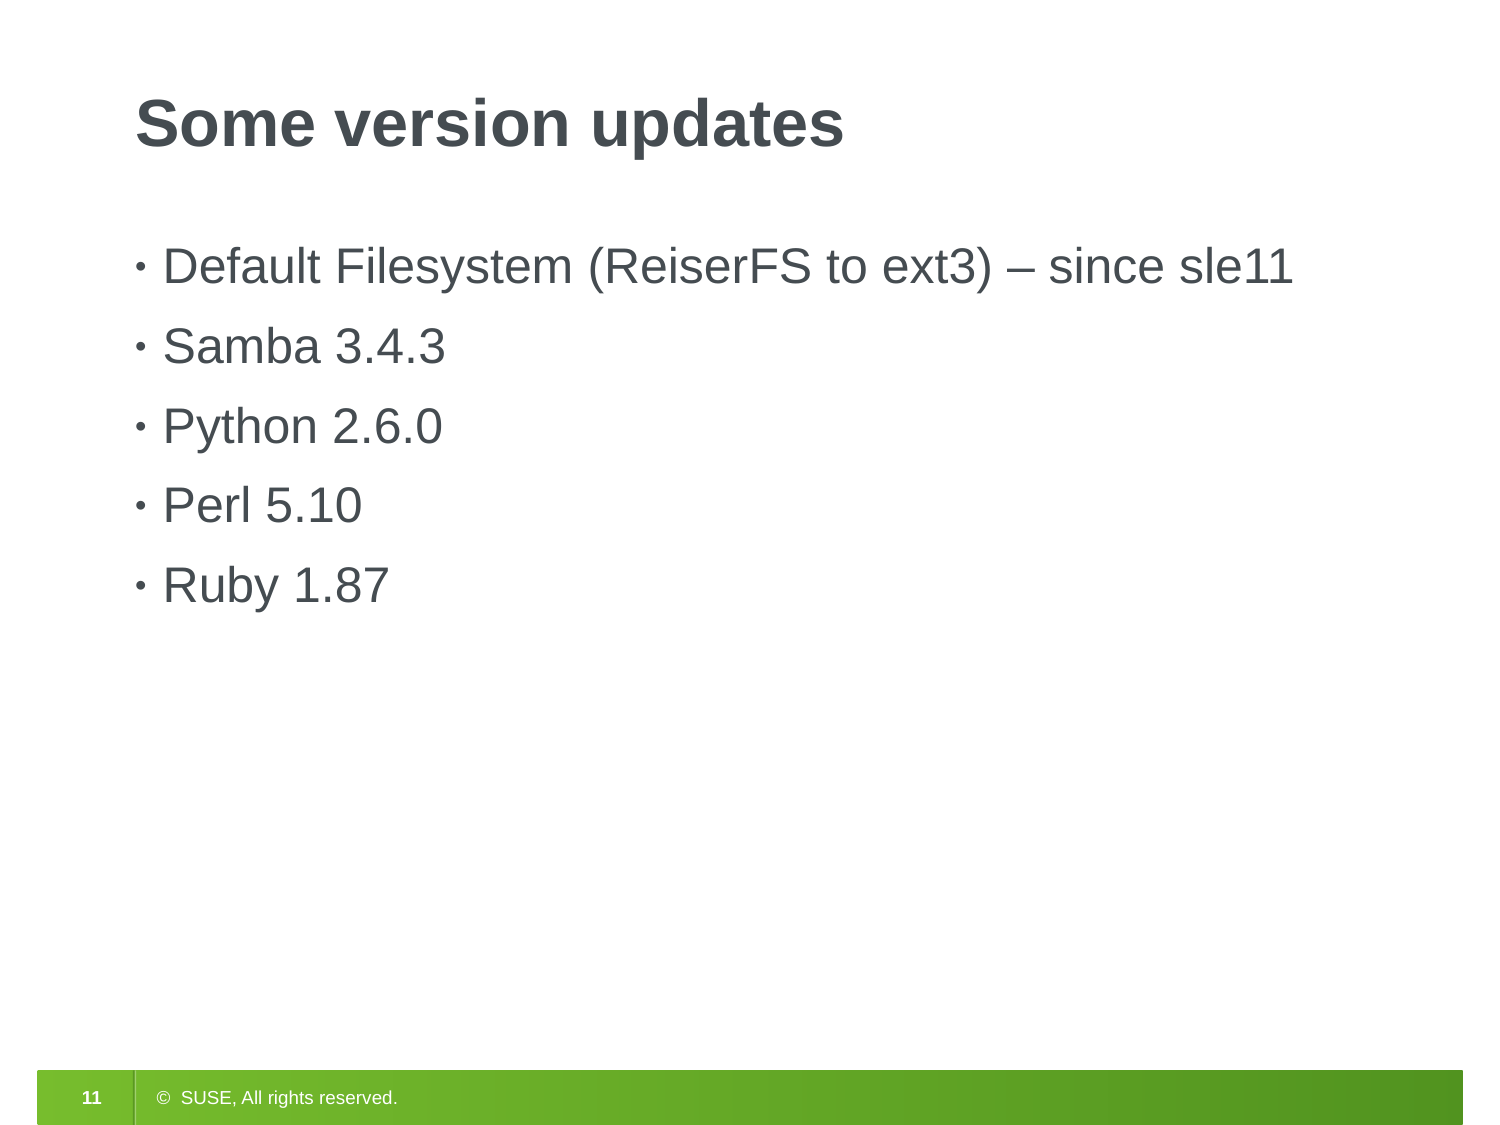

# Some version updates
Default Filesystem (ReiserFS to ext3) – since sle11
Samba 3.4.3
Python 2.6.0
Perl 5.10
Ruby 1.87